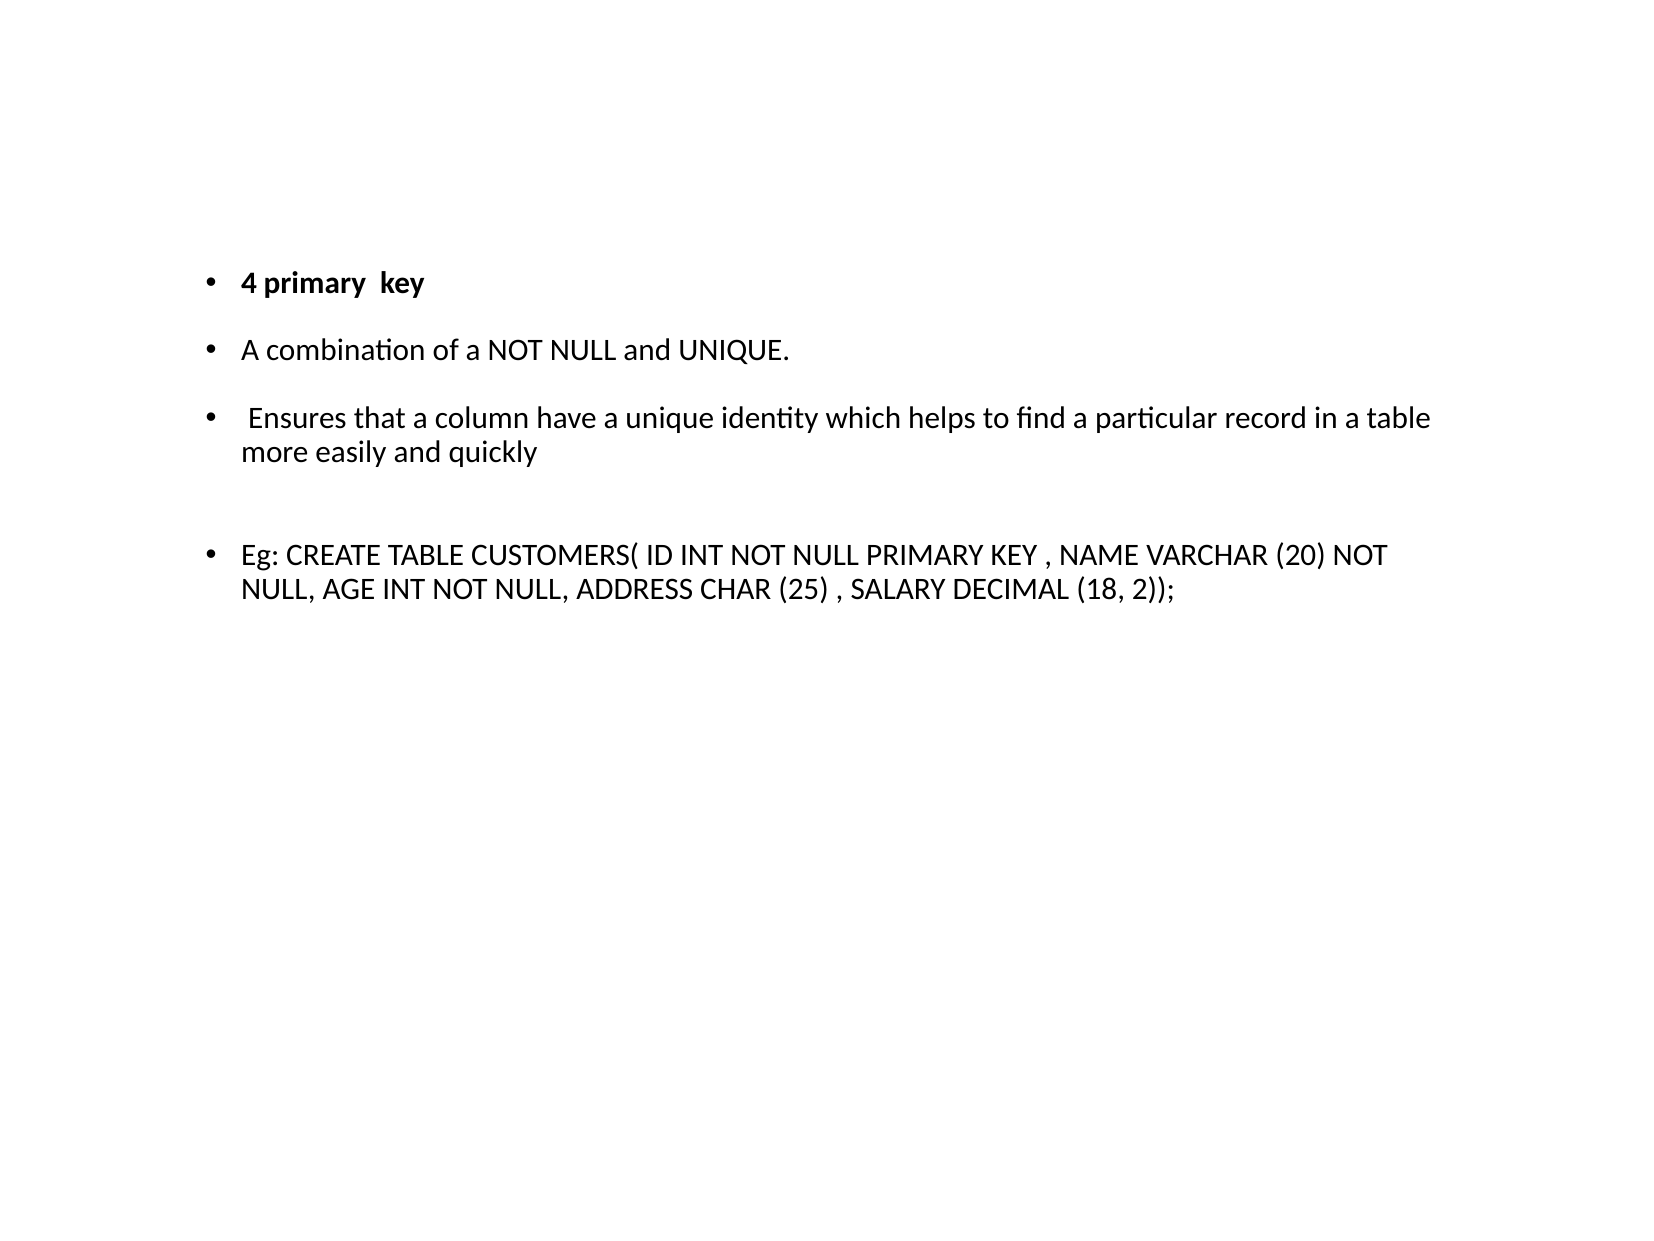

4 primary key
A combination of a NOT NULL and UNIQUE.
 Ensures that a column have a unique identity which helps to find a particular record in a table more easily and quickly
Eg: CREATE TABLE CUSTOMERS( ID INT NOT NULL PRIMARY KEY , NAME VARCHAR (20) NOT NULL, AGE INT NOT NULL, ADDRESS CHAR (25) , SALARY DECIMAL (18, 2));